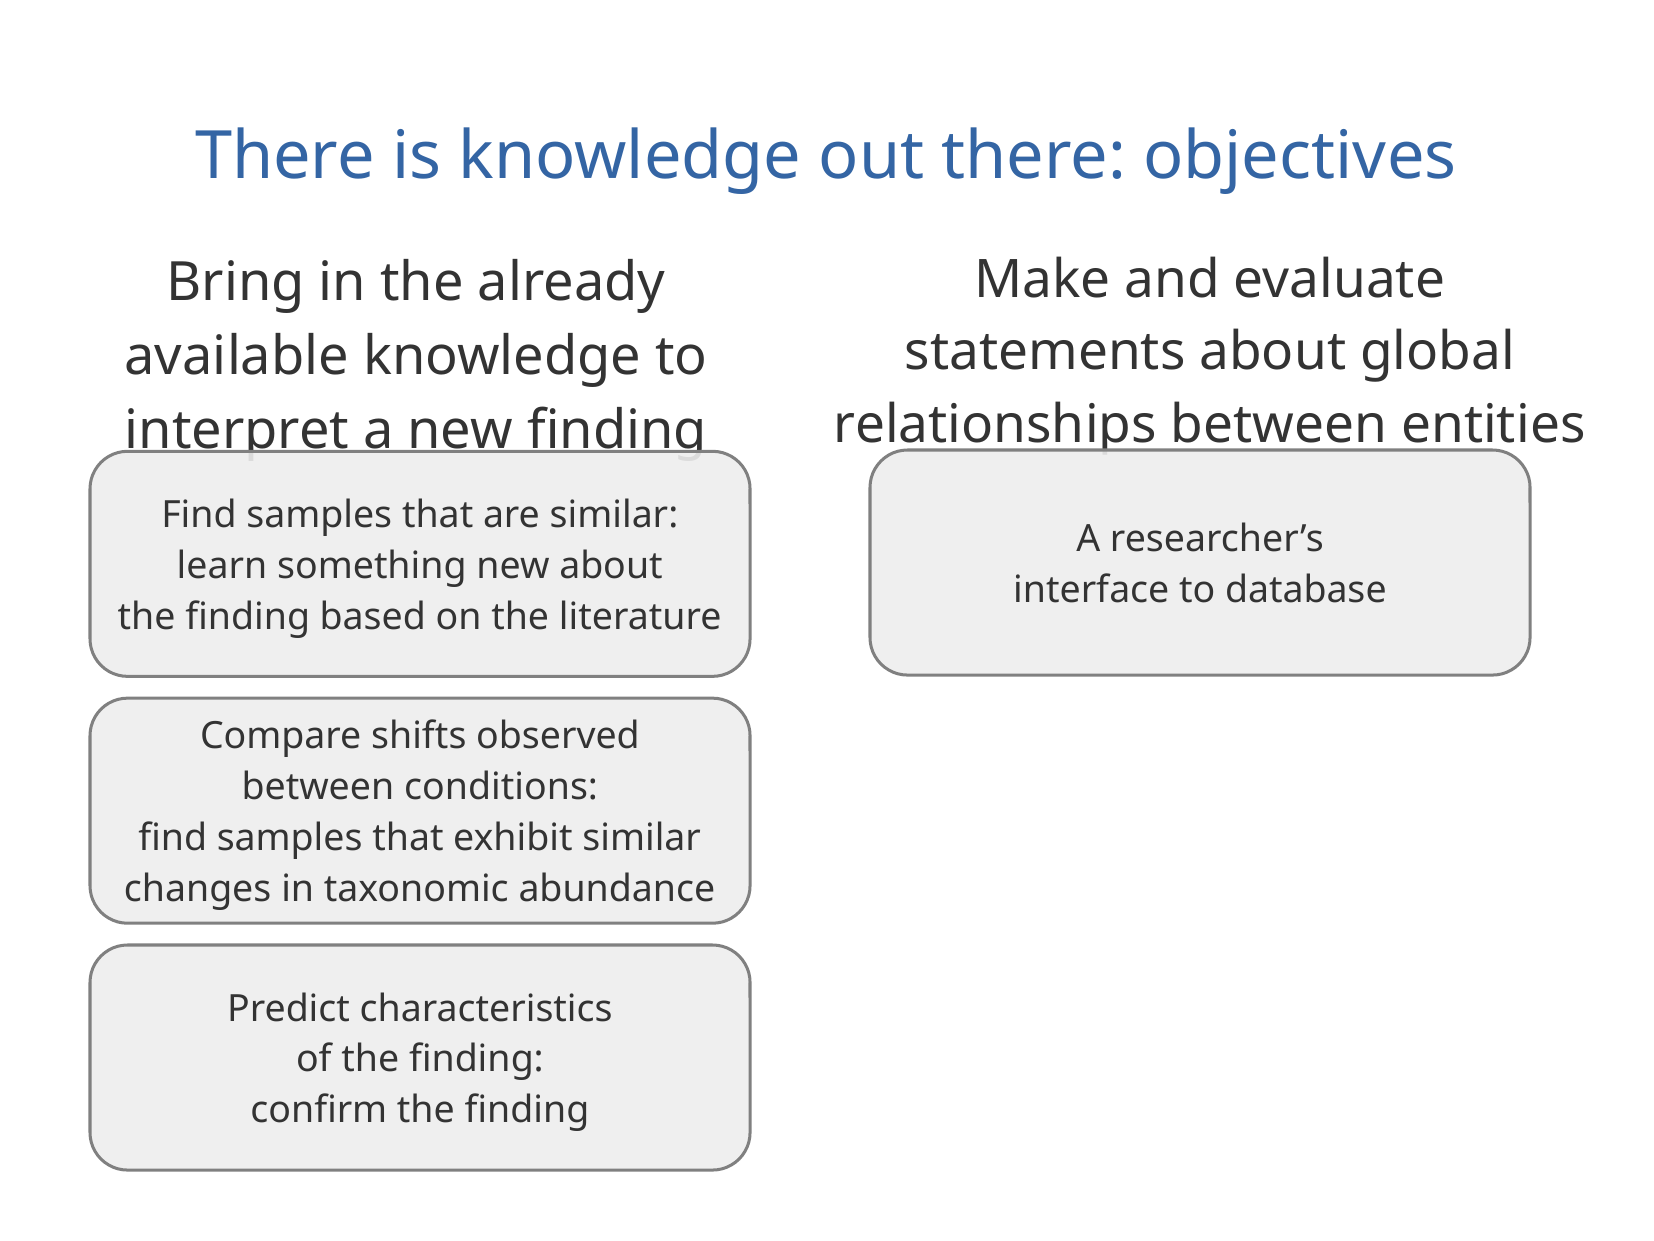

# There is knowledge out there: objectives
Make and evaluate statements about global relationships between entities
Bring in the already available knowledge to interpret a new finding
A researcher’s
interface to database
Find samples that are similar:
learn something new about
the finding based on the literature
Compare shifts observed
between conditions:
find samples that exhibit similar
changes in taxonomic abundance
Predict characteristics
of the finding:
confirm the finding